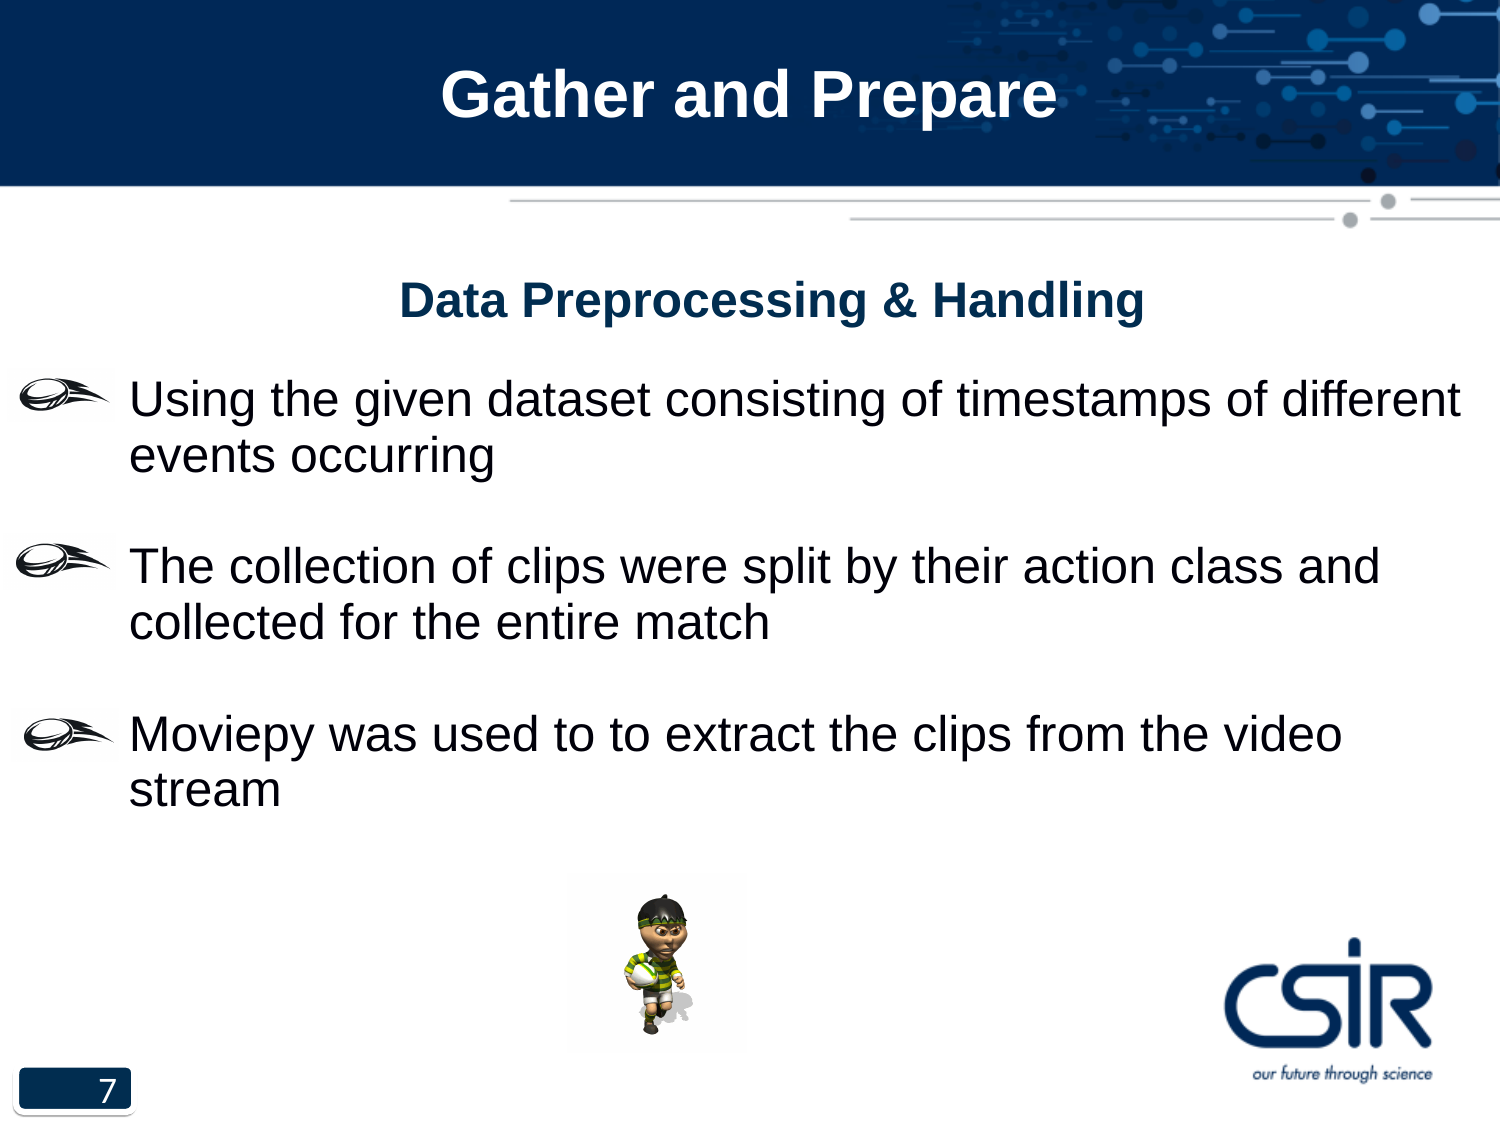

Gather and Prepare
Data Preprocessing & Handling
# Using the given dataset consisting of timestamps of different events occurring The collection of clips were split by their action class and collected for the entire match Moviepy was used to to extract the clips from the video stream